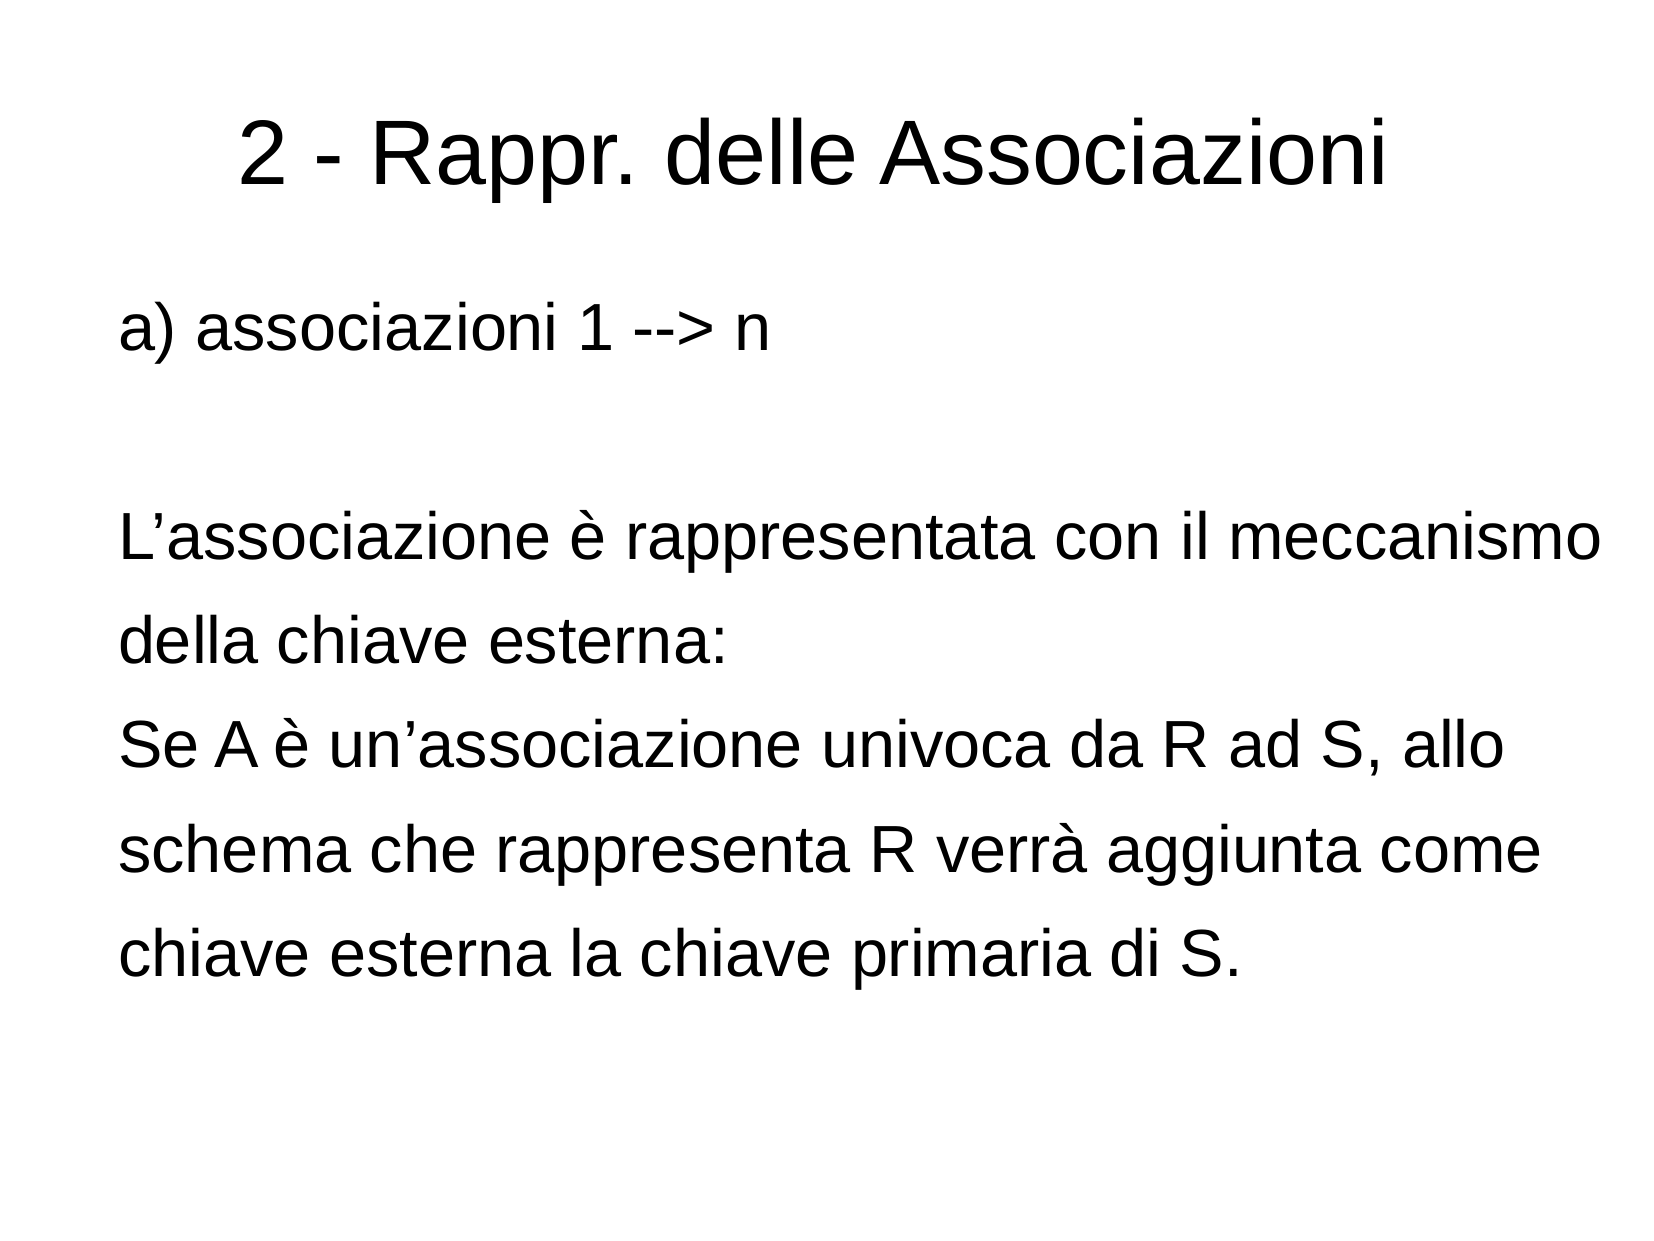

# 2 - Rappr. delle Associazioni
a) associazioni 1 --> n
L’associazione è rappresentata con il meccanismo
della chiave esterna:
Se A è un’associazione univoca da R ad S, allo
schema che rappresenta R verrà aggiunta come
chiave esterna la chiave primaria di S.